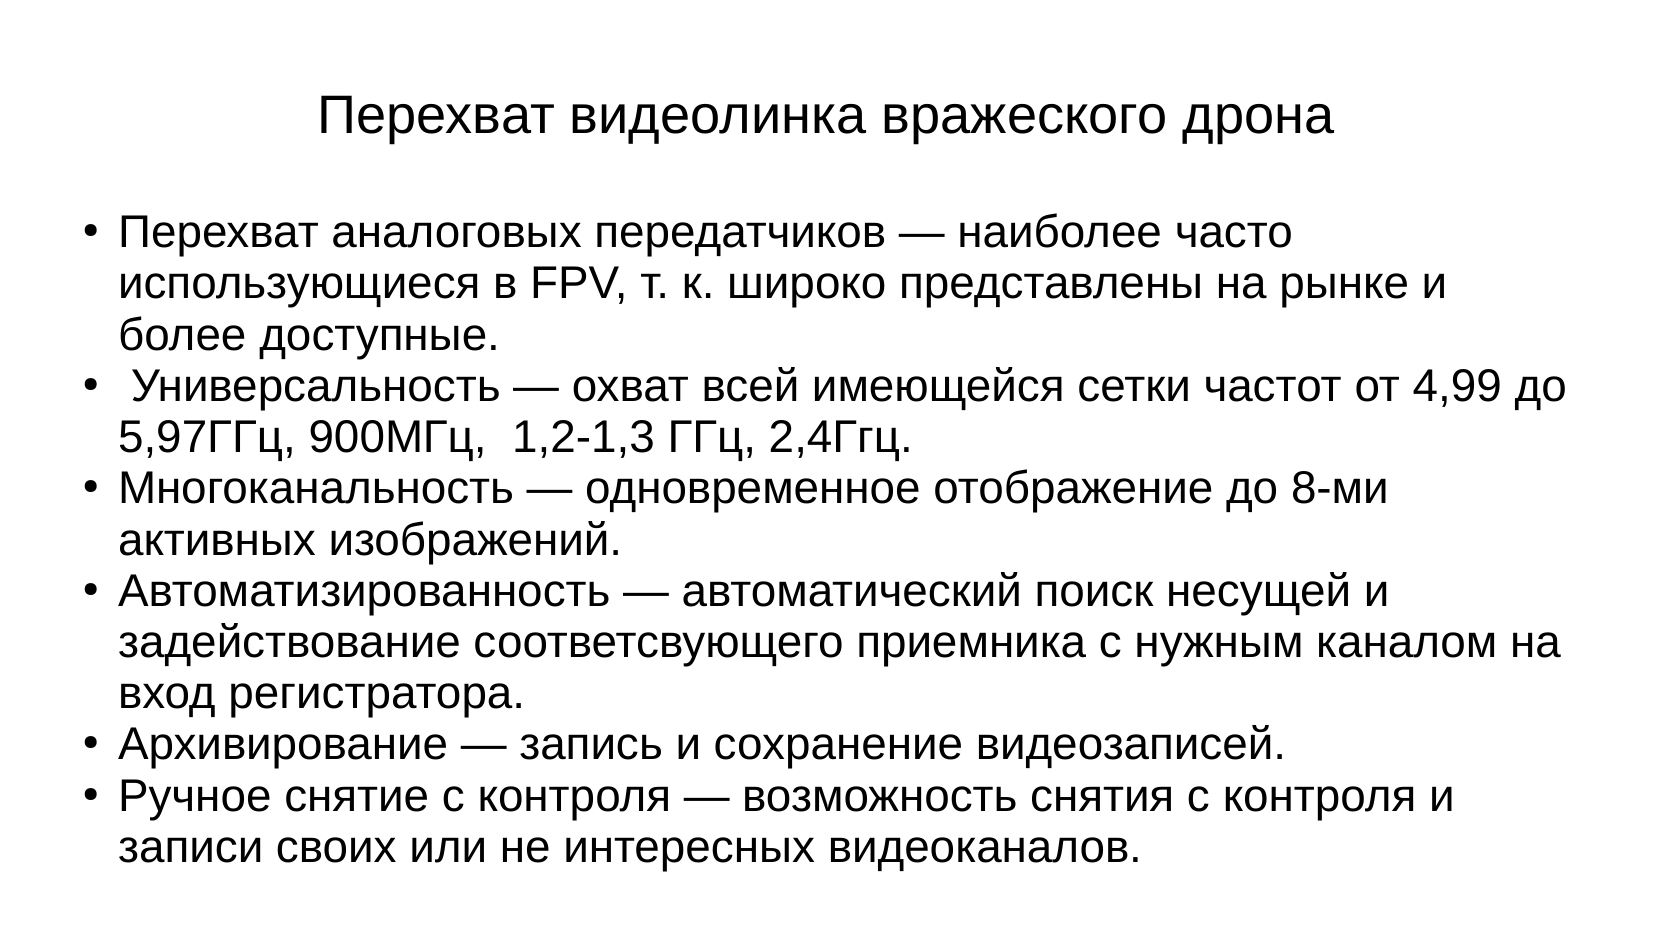

# Перехват видеолинка вражеского дрона
Перехват аналоговых передатчиков — наиболее часто использующиеся в FPV, т. к. широко представлены на рынке и более доступные.
 Универсальность — охват всей имеющейся сетки частот от 4,99 до 5,97ГГц, 900МГц, 1,2-1,3 ГГц, 2,4Ггц.
Многоканальность — одновременное отображение до 8-ми активных изображений.
Автоматизированность — автоматический поиск несущей и задействование соответсвующего приемника с нужным каналом на вход регистратора.
Архивирование — запись и сохранение видеозаписей.
Ручное снятие с контроля — возможность снятия с контроля и записи своих или не интересных видеоканалов.